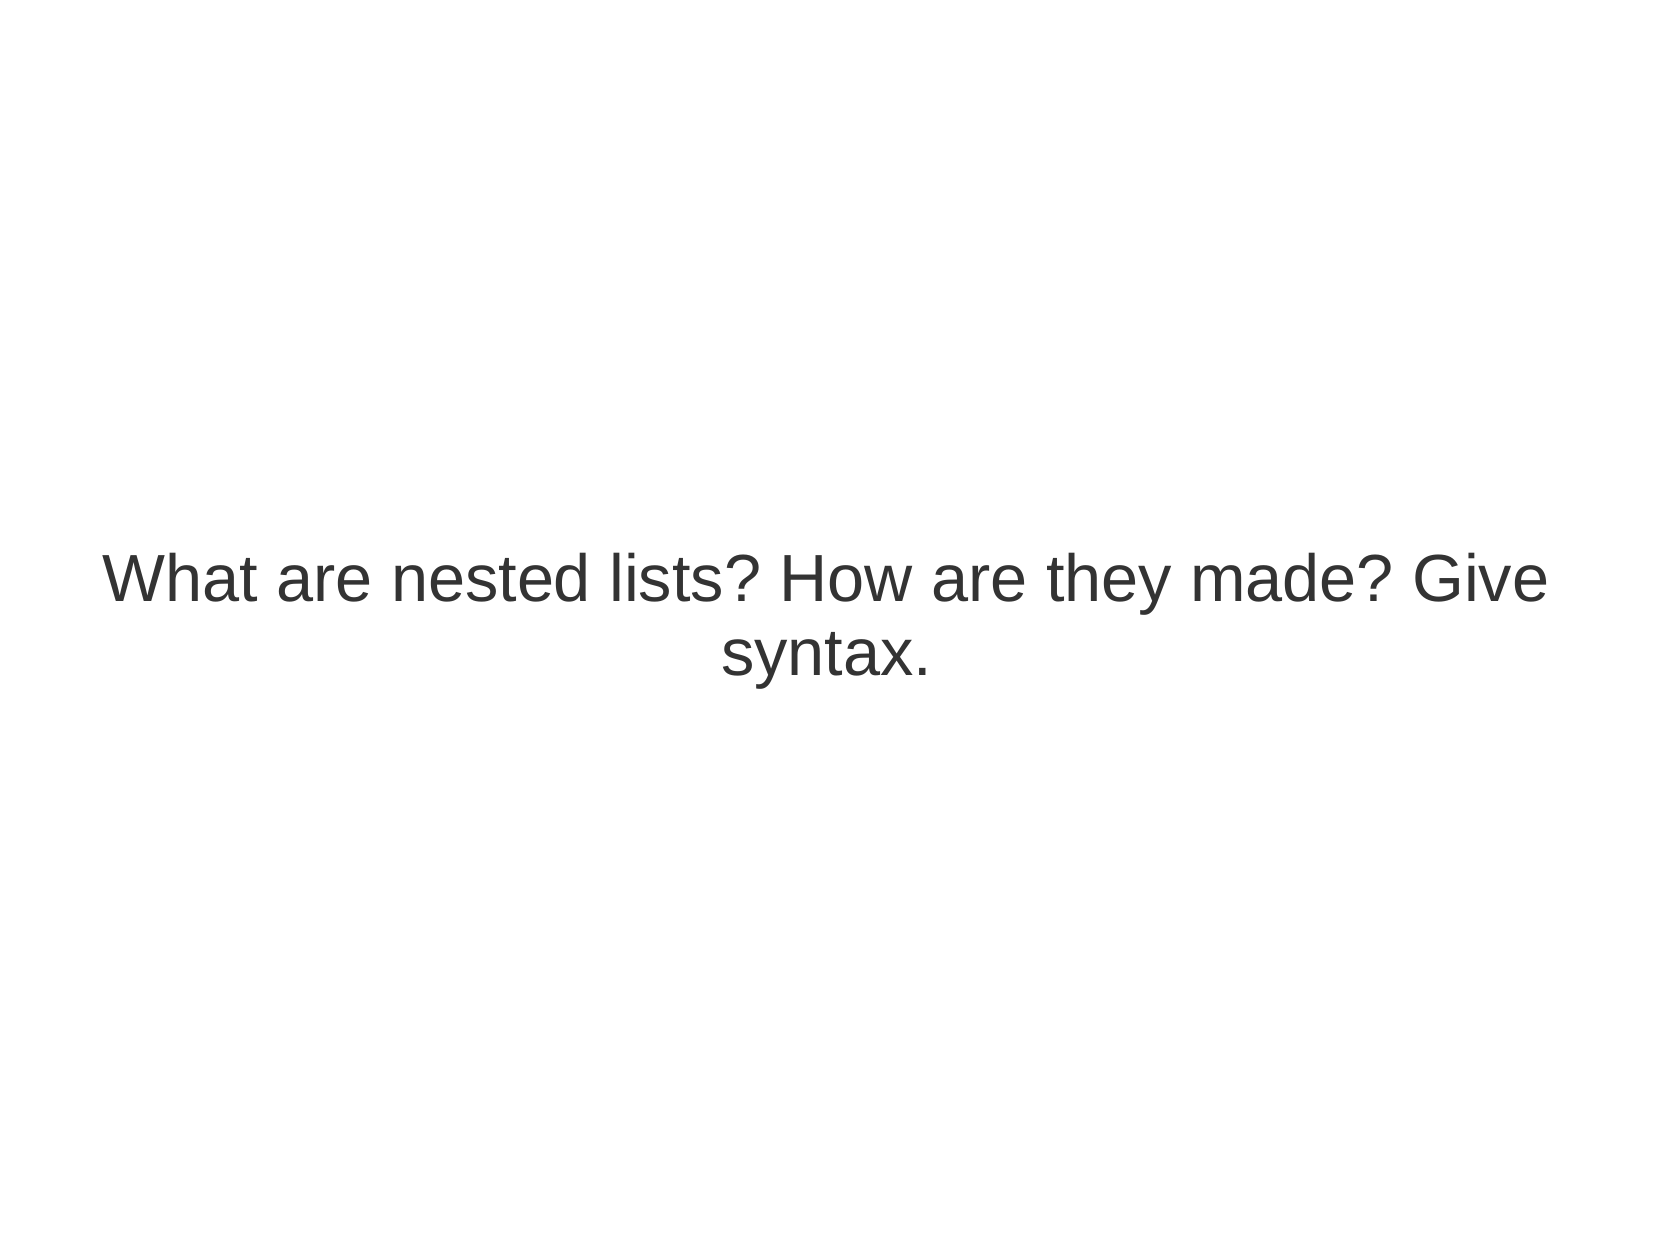

# What are nested lists? How are they made? Give syntax.